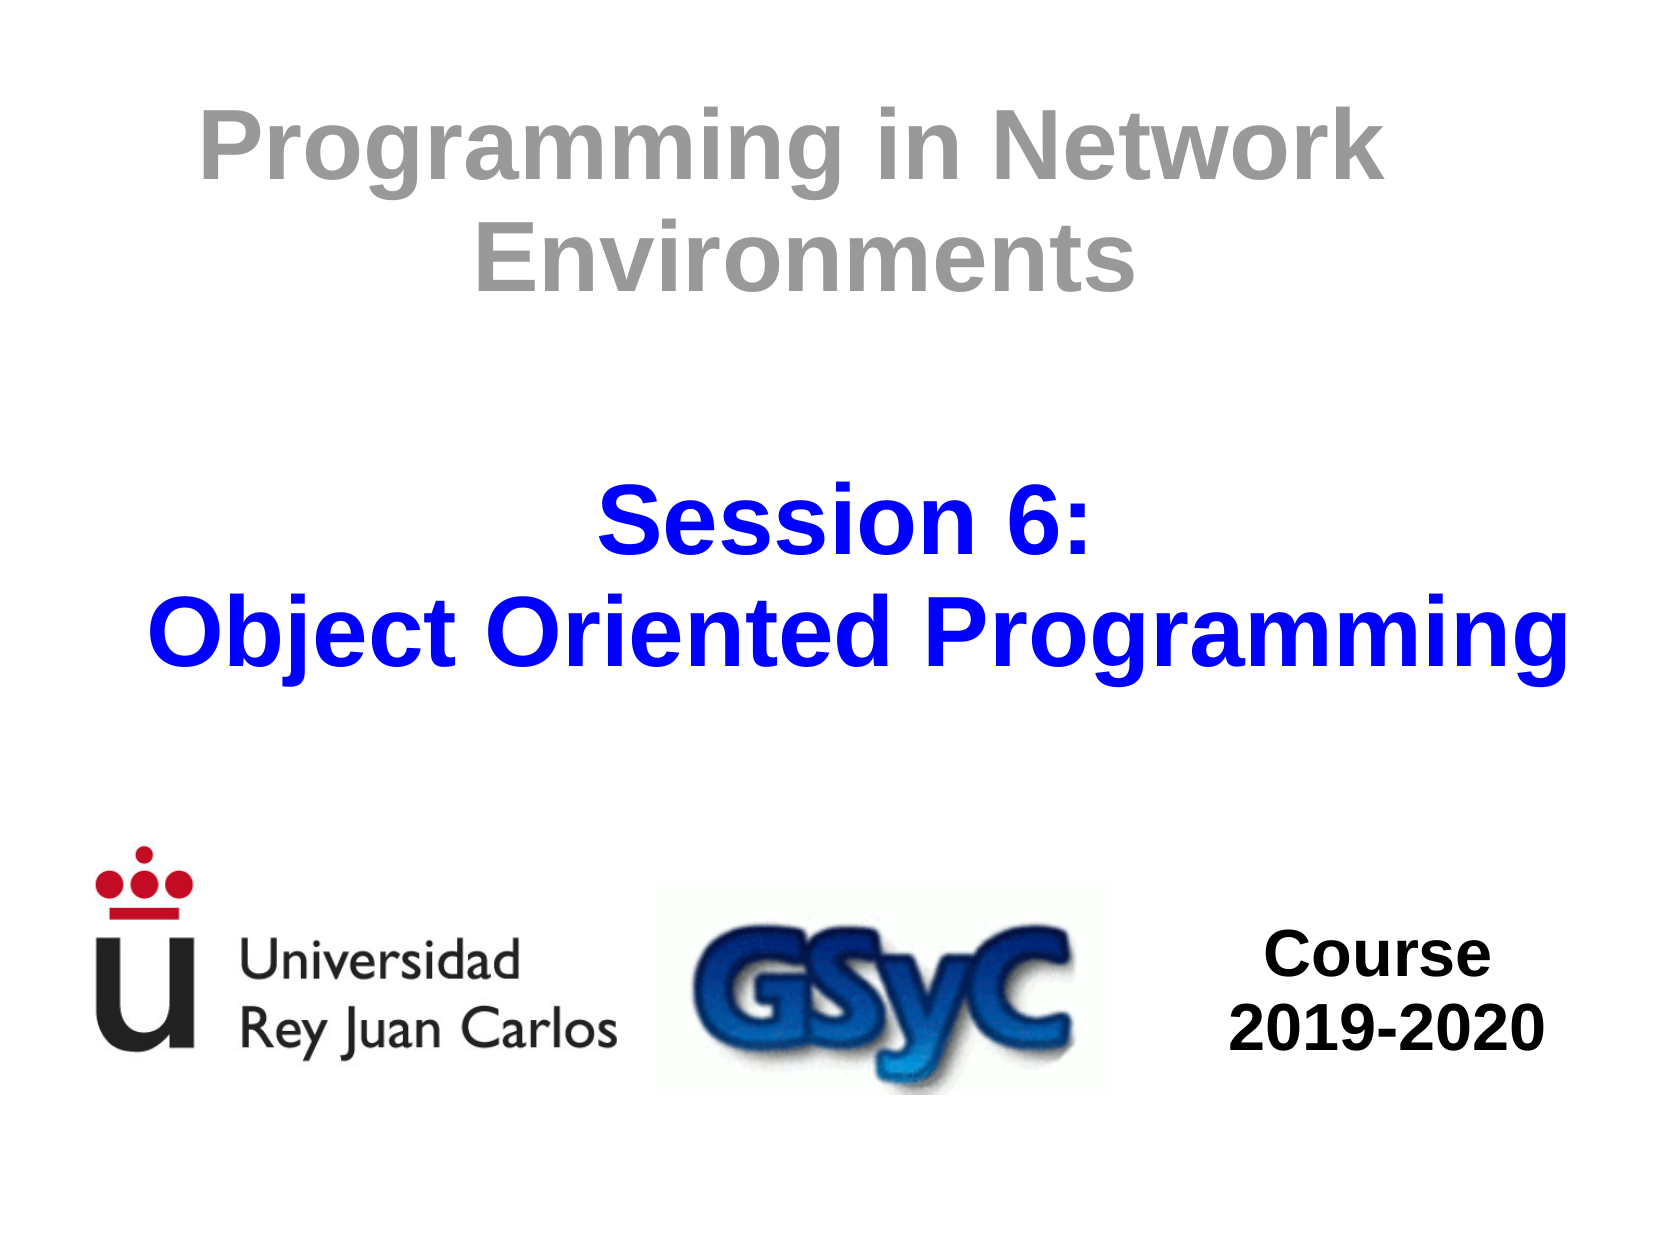

# Programming in Network Environments
Session 6:
Object Oriented Programming
Course
2019-2020